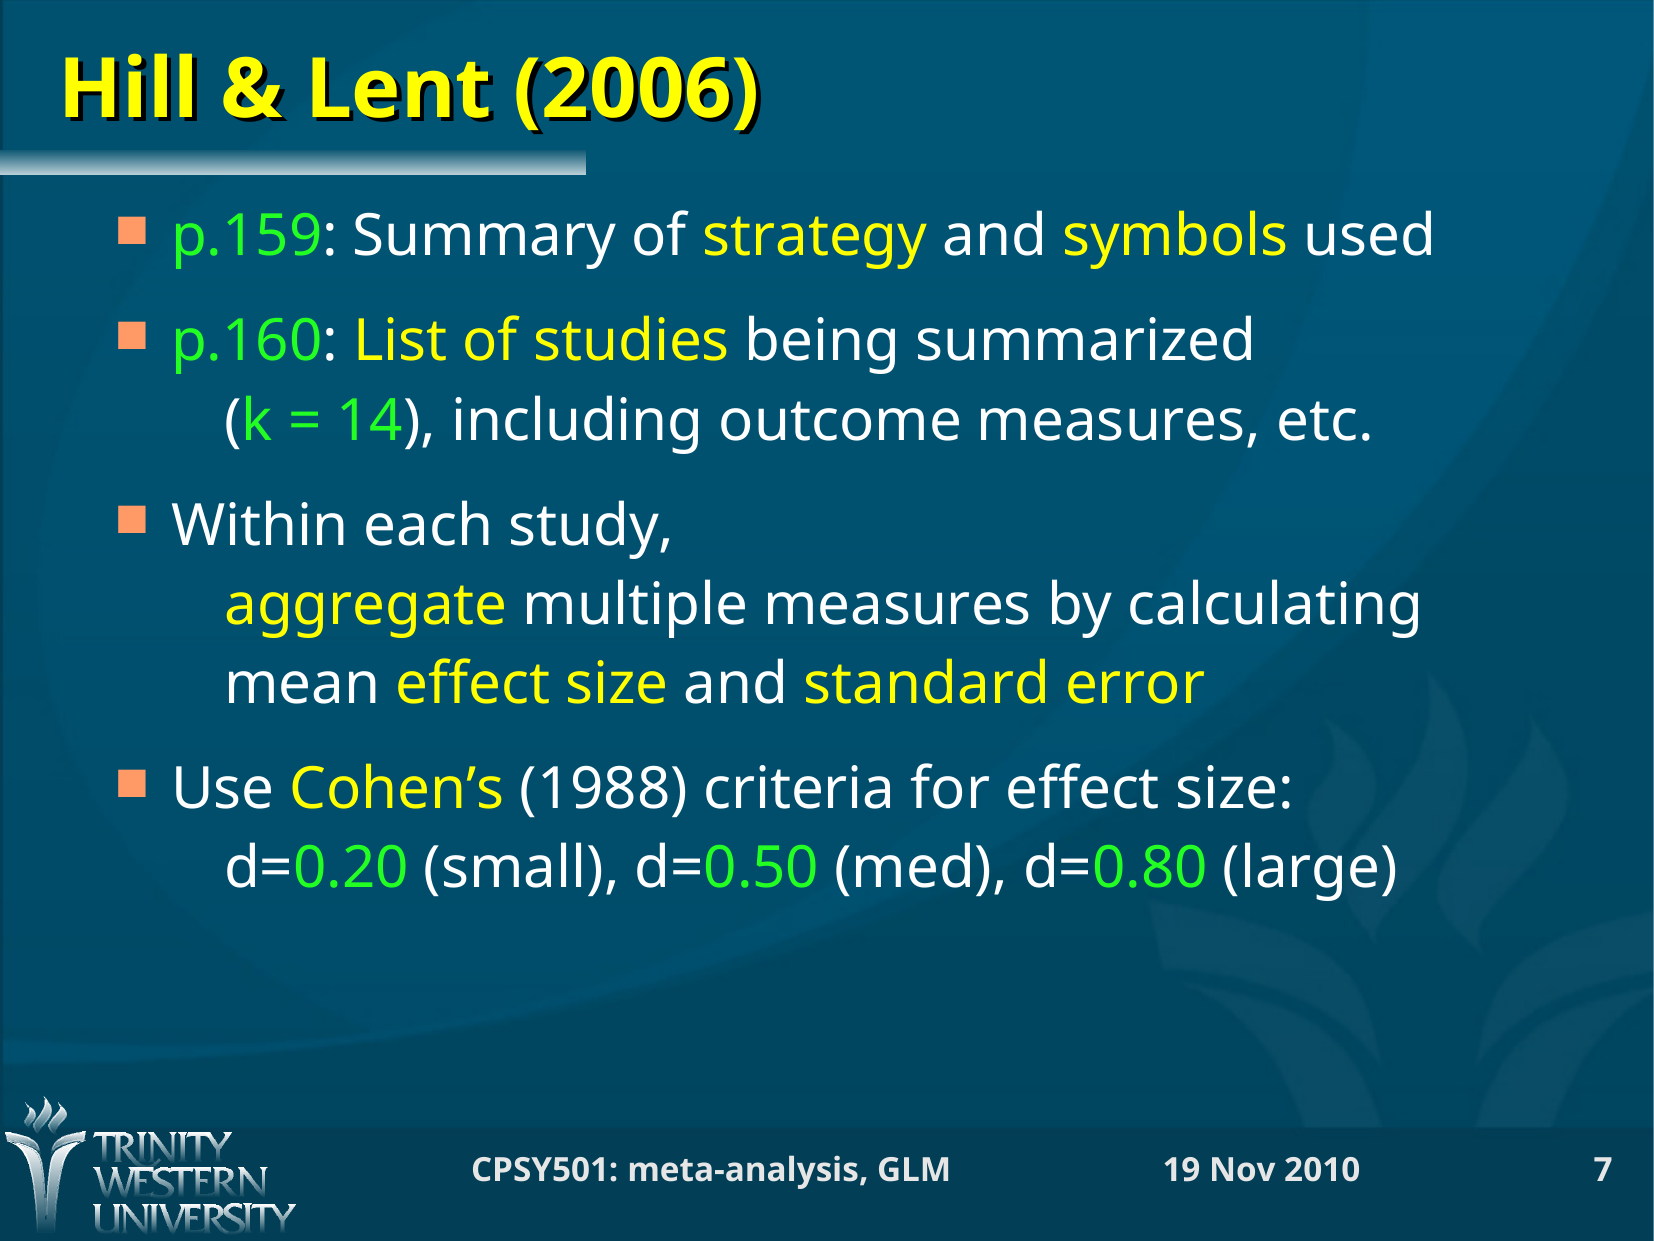

# Hill & Lent (2006)
p.159: Summary of strategy and symbols used
p.160: List of studies being summarized
(k = 14), including outcome measures, etc.
Within each study,
aggregate multiple measures by calculating mean effect size and standard error
Use Cohen’s (1988) criteria for effect size:
d=0.20 (small), d=0.50 (med), d=0.80 (large)
CPSY501: meta-analysis, GLM
19 Nov 2010
7